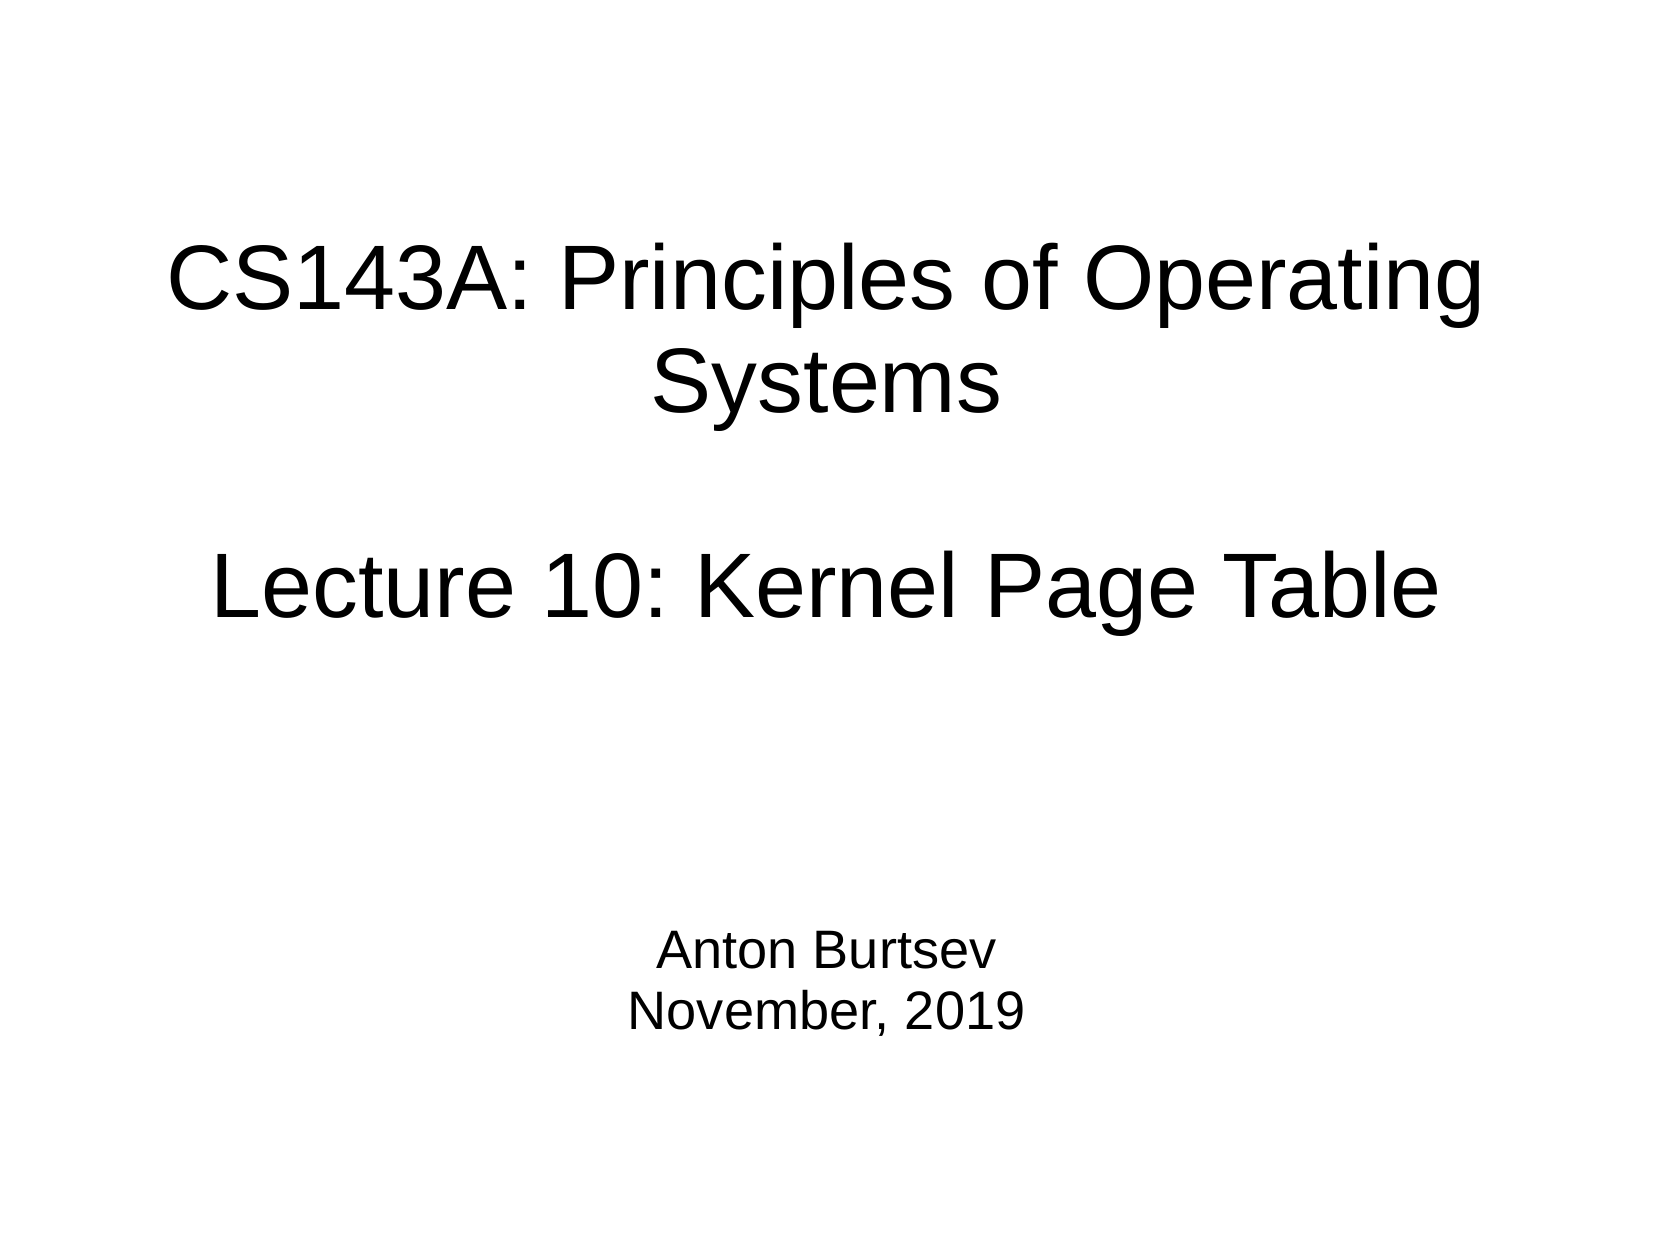

# CS143A: Principles of Operating Systems Lecture 10: Kernel Page Table
Anton Burtsev
November, 2019